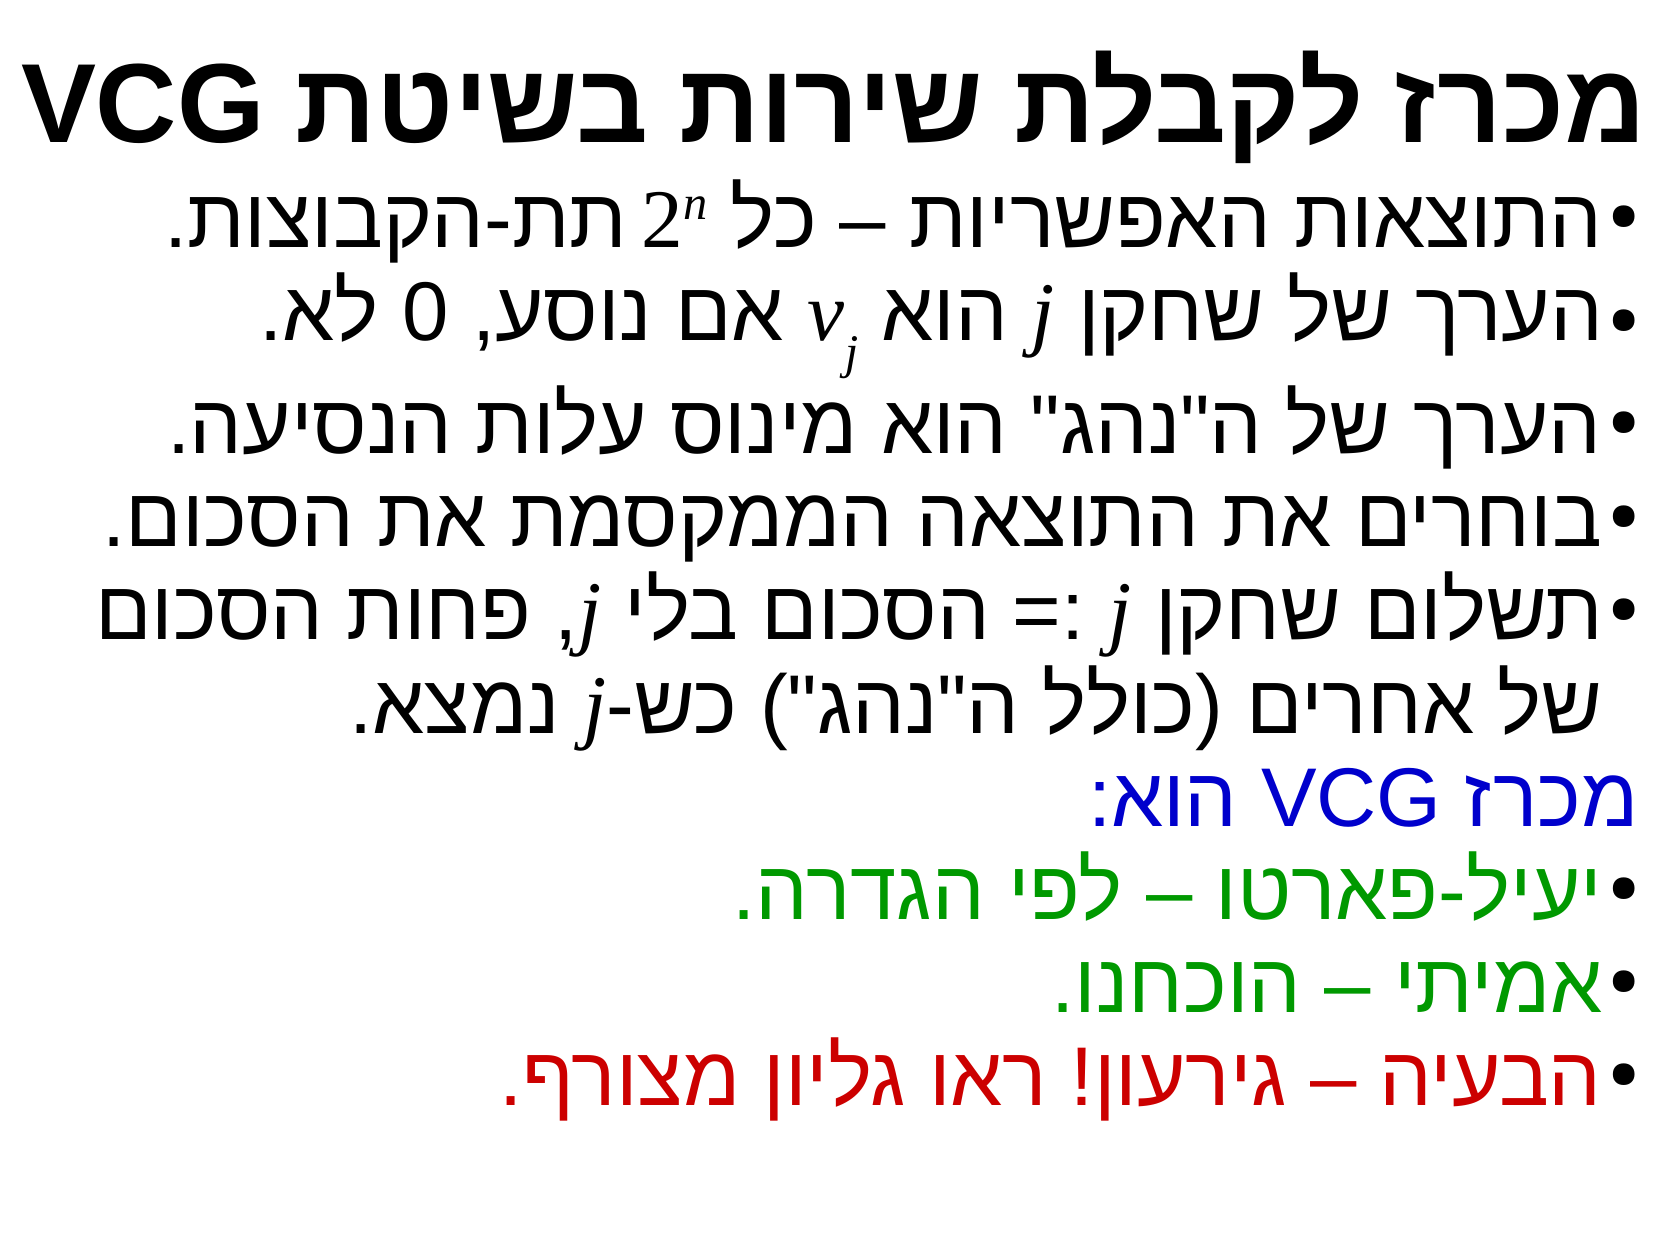

# מכרז לקבלת שירות בשיטת VCG
התוצאות האפשריות – כל 2n תת-הקבוצות.
הערך של שחקן j הוא vj אם נוסע, 0 לא.
הערך של ה"נהג" הוא מינוס עלות הנסיעה.
בוחרים את התוצאה הממקסמת את הסכום.
תשלום שחקן j := הסכום בלי j, פחות הסכום של אחרים (כולל ה"נהג") כש-j נמצא.
מכרז VCG הוא:
יעיל-פארטו – לפי הגדרה.
אמיתי – הוכחנו.
הבעיה – גירעון! ראו גליון מצורף.